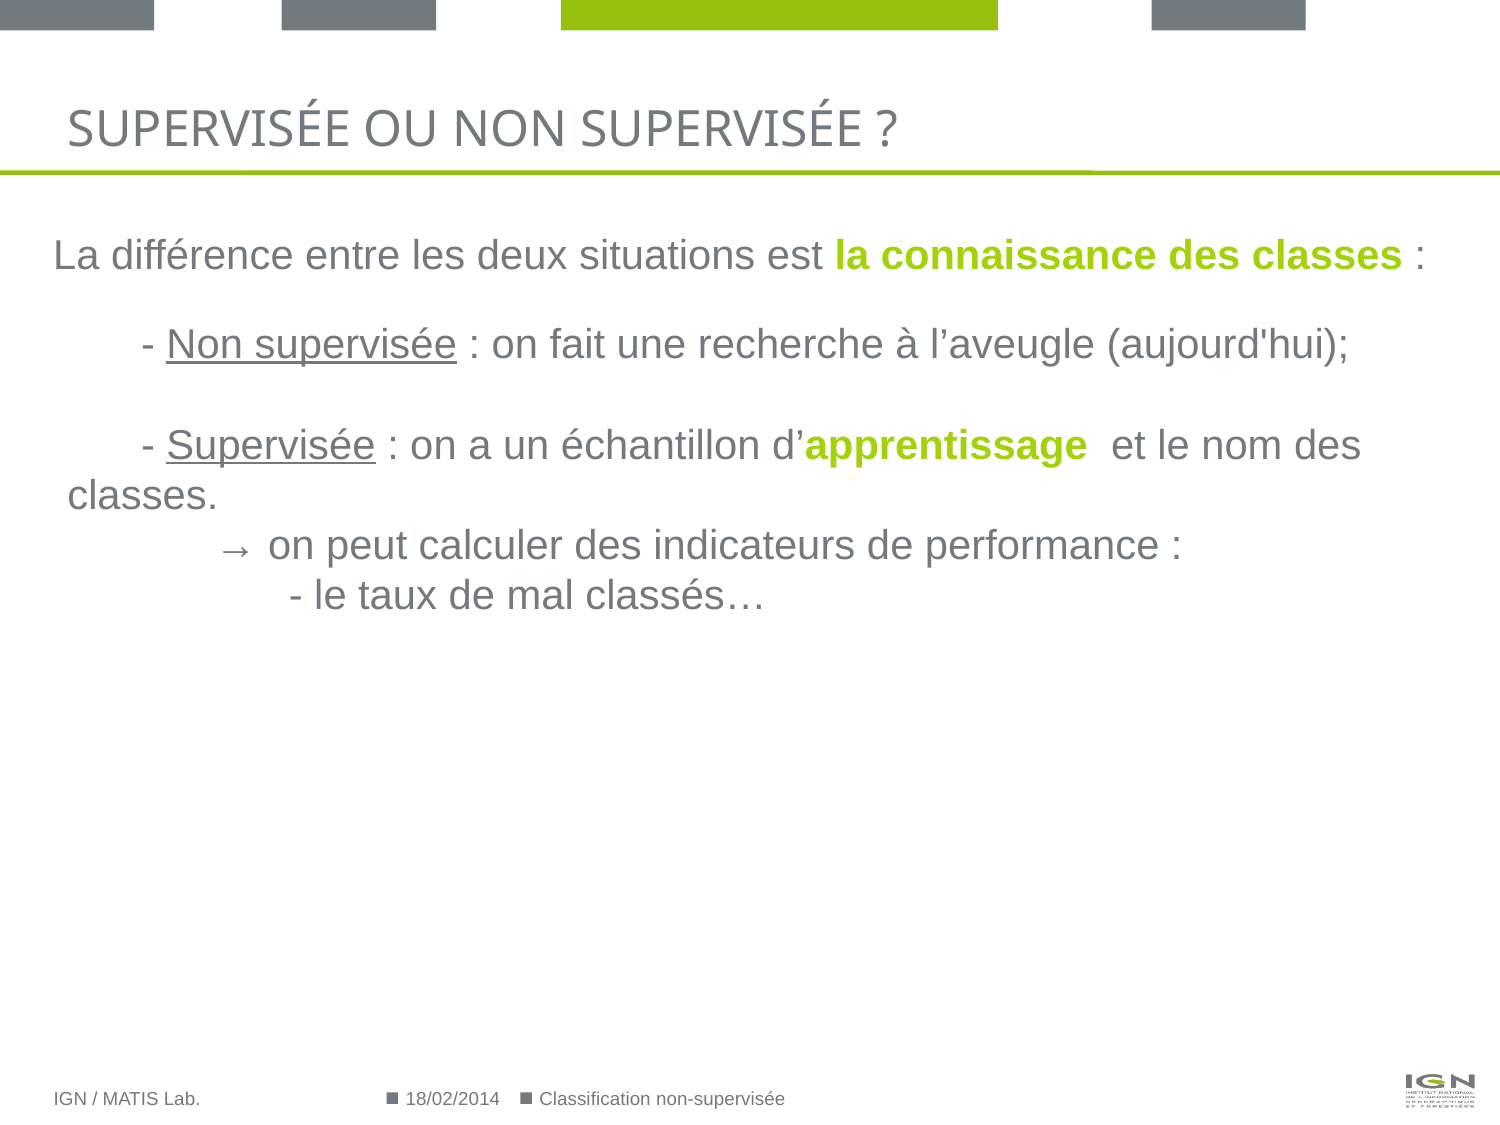

SUPERVISÉE OU NON SUPERVISÉE ?
La différence entre les deux situations est la connaissance des classes :
	- Non supervisée : on fait une recherche à l’aveugle (aujourd'hui);
	- Supervisée : on a un échantillon d’apprentissage et le nom des classes.
		→ on peut calculer des indicateurs de performance :
			- le taux de mal classés…
IGN / MATIS Lab.
18/02/2014
Classification non-supervisée